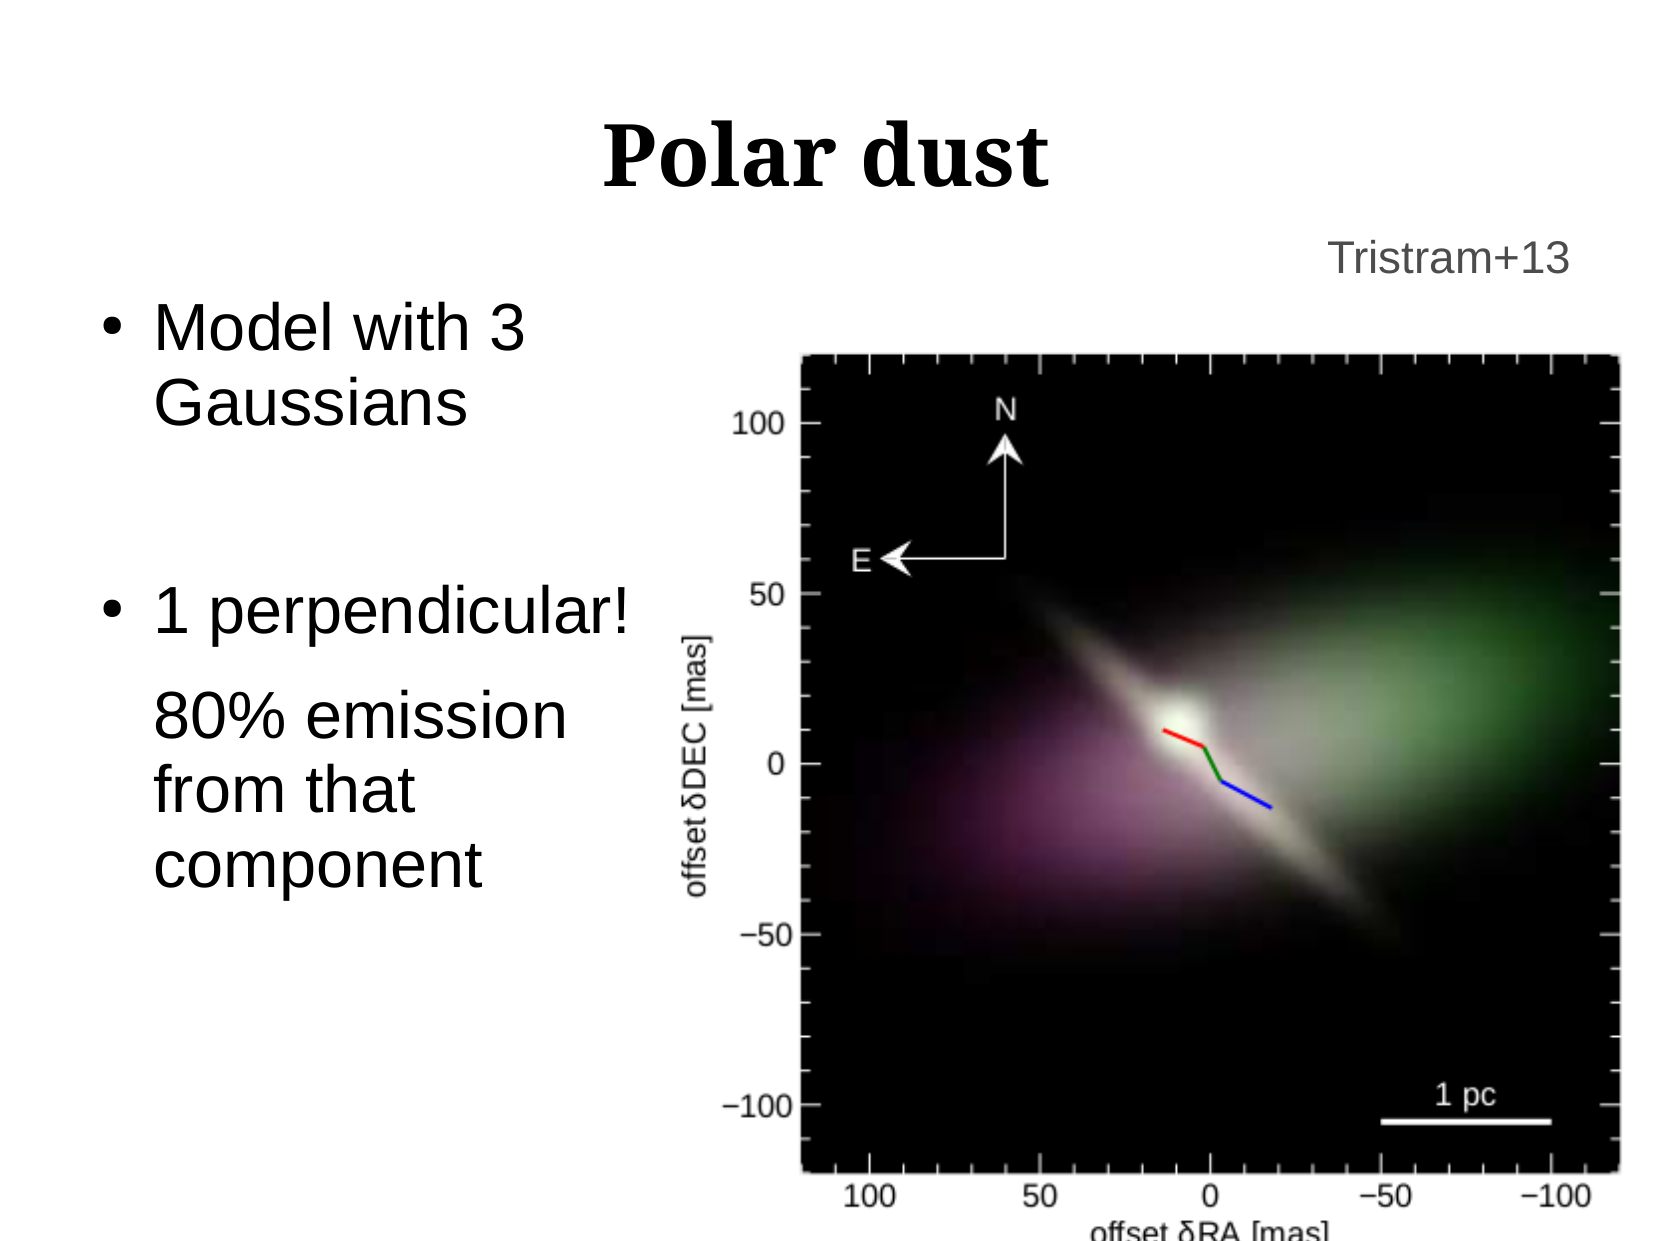

# Polar dust
Tristram+13
Model with 3 Gaussians
1 perpendicular!
80% emission from that component